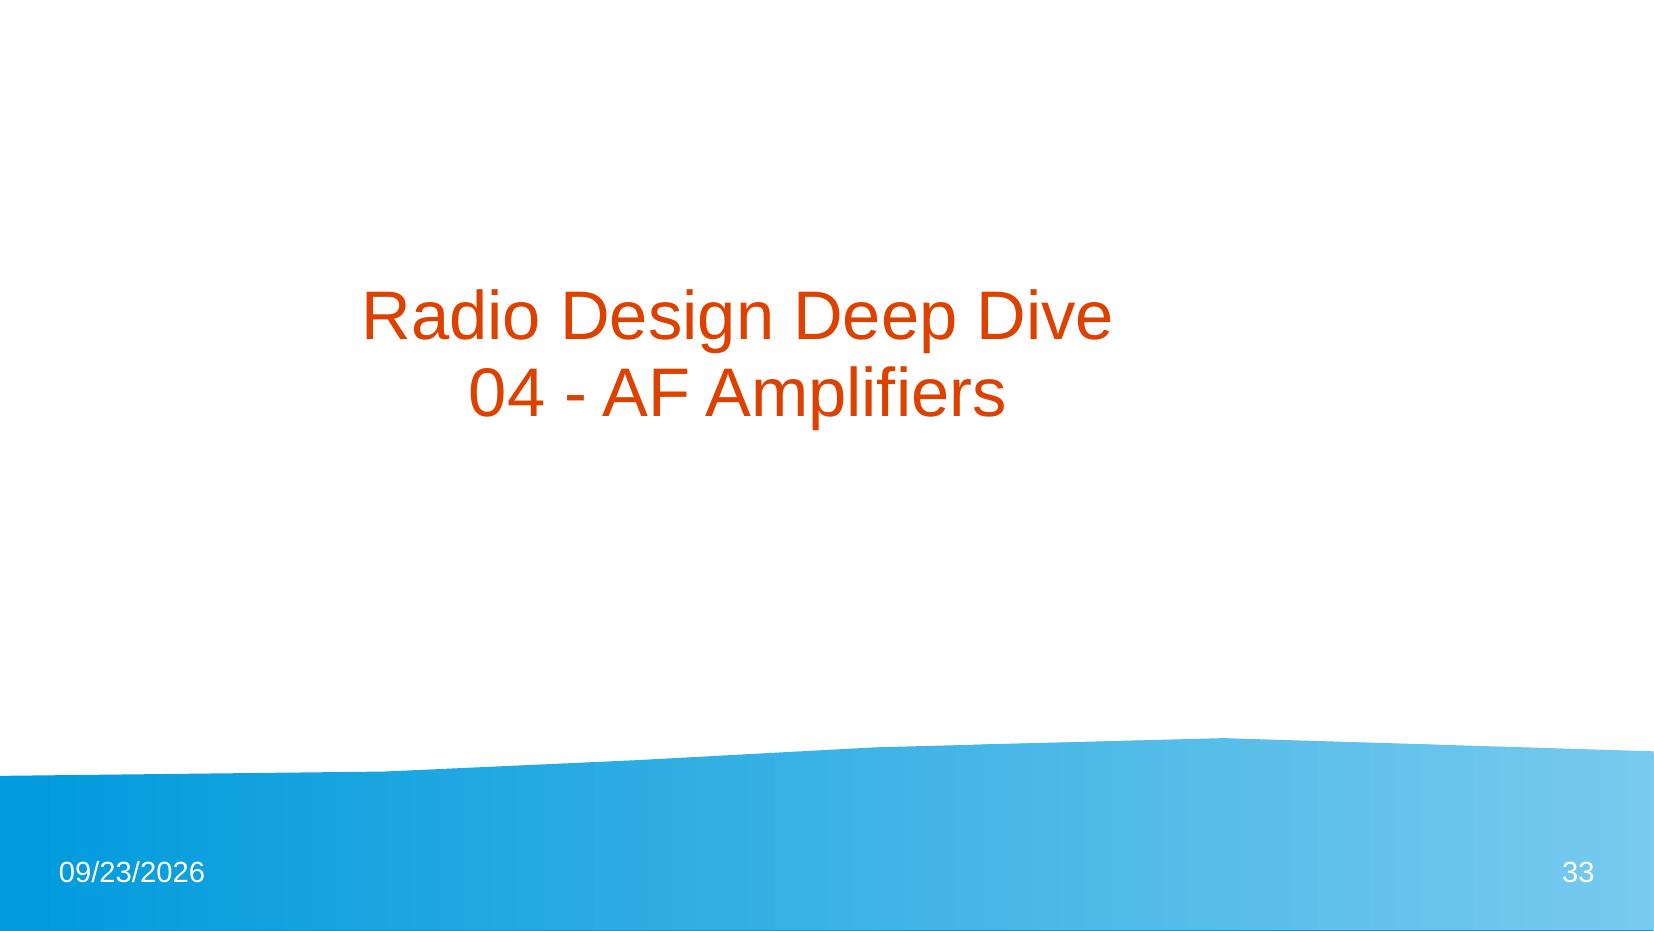

# Radio Design Deep Dive 04 - AF Amplifiers